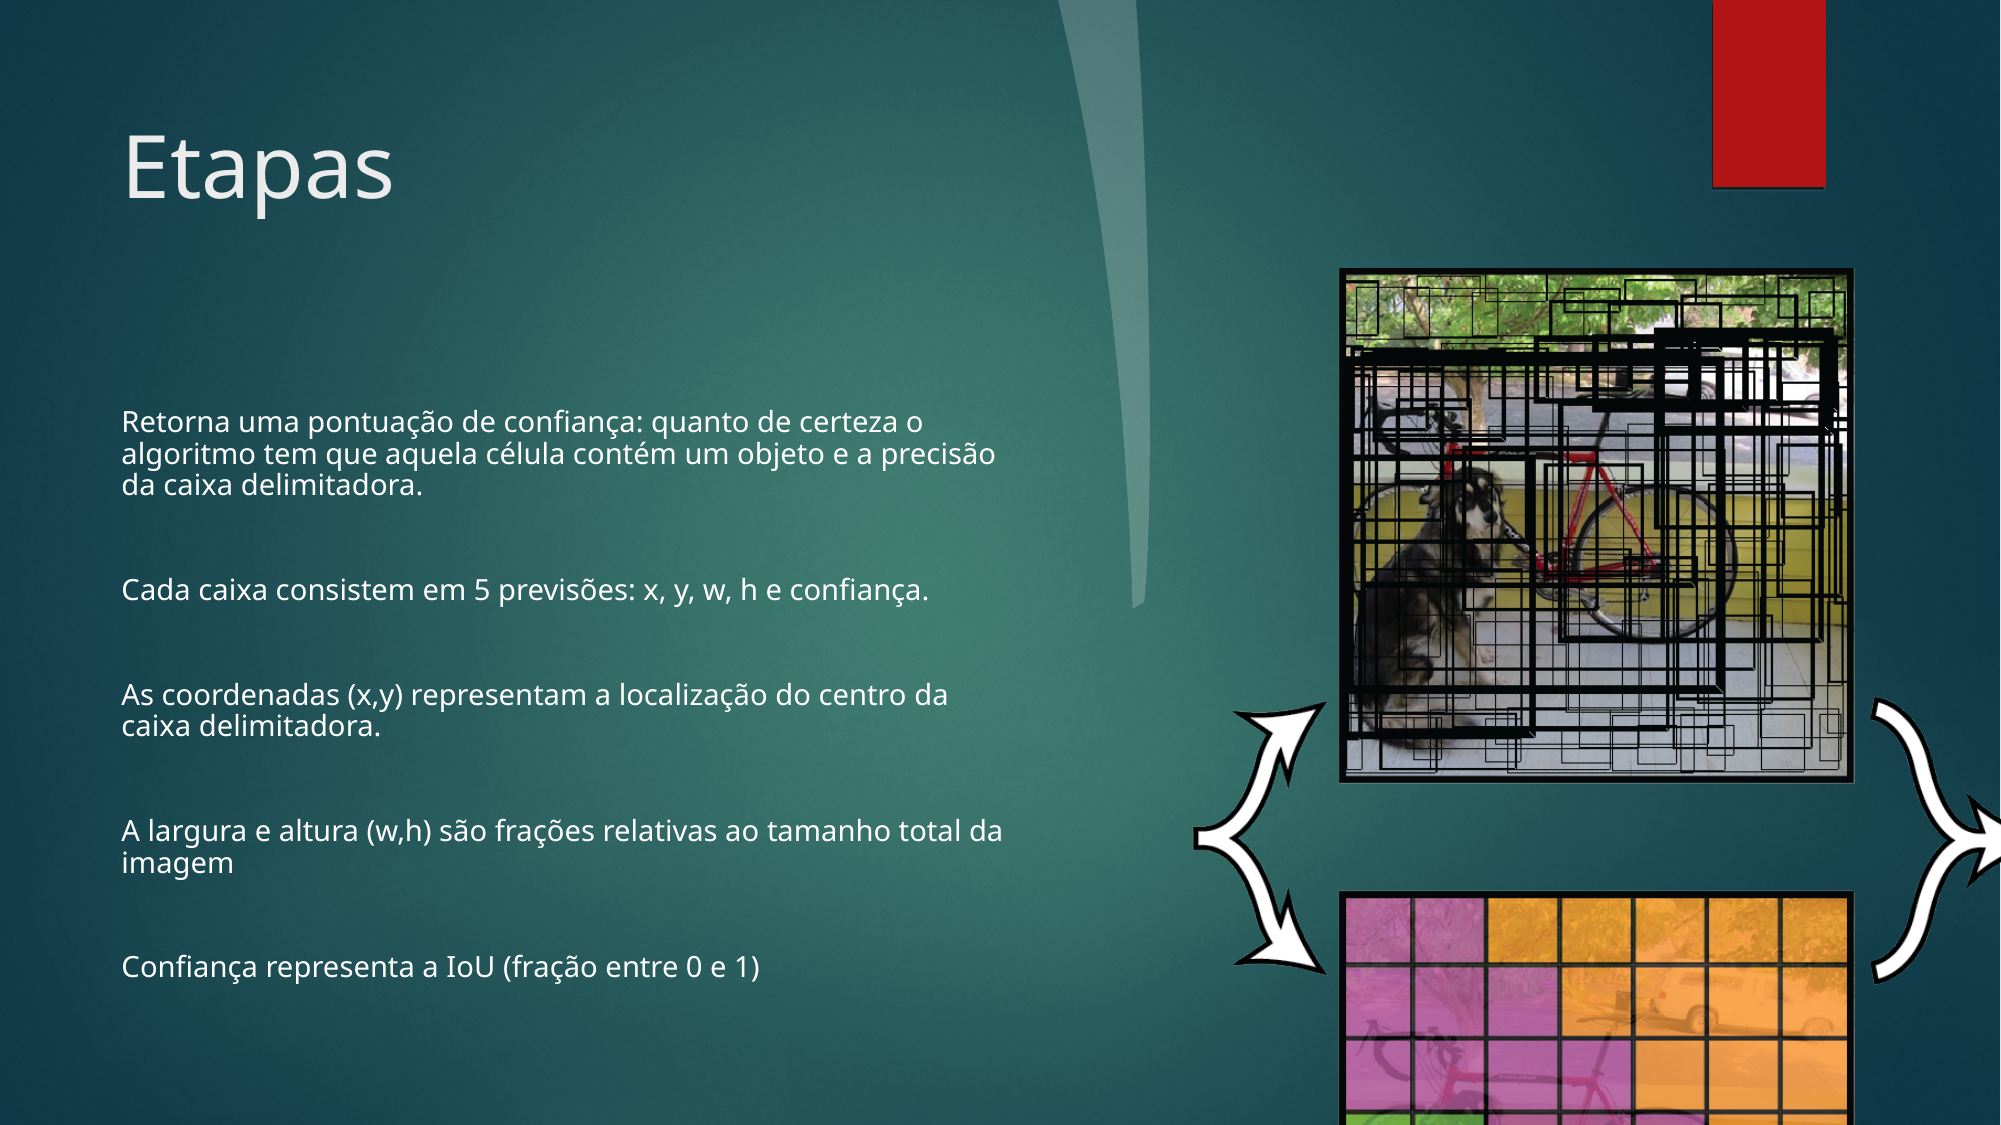

# Etapas
Retorna uma pontuação de confiança: quanto de certeza o algoritmo tem que aquela célula contém um objeto e a precisão da caixa delimitadora.
Cada caixa consistem em 5 previsões: x, y, w, h e confiança.
As coordenadas (x,y) representam a localização do centro da caixa delimitadora.
A largura e altura (w,h) são frações relativas ao tamanho total da imagem
Confiança representa a IoU (fração entre 0 e 1)